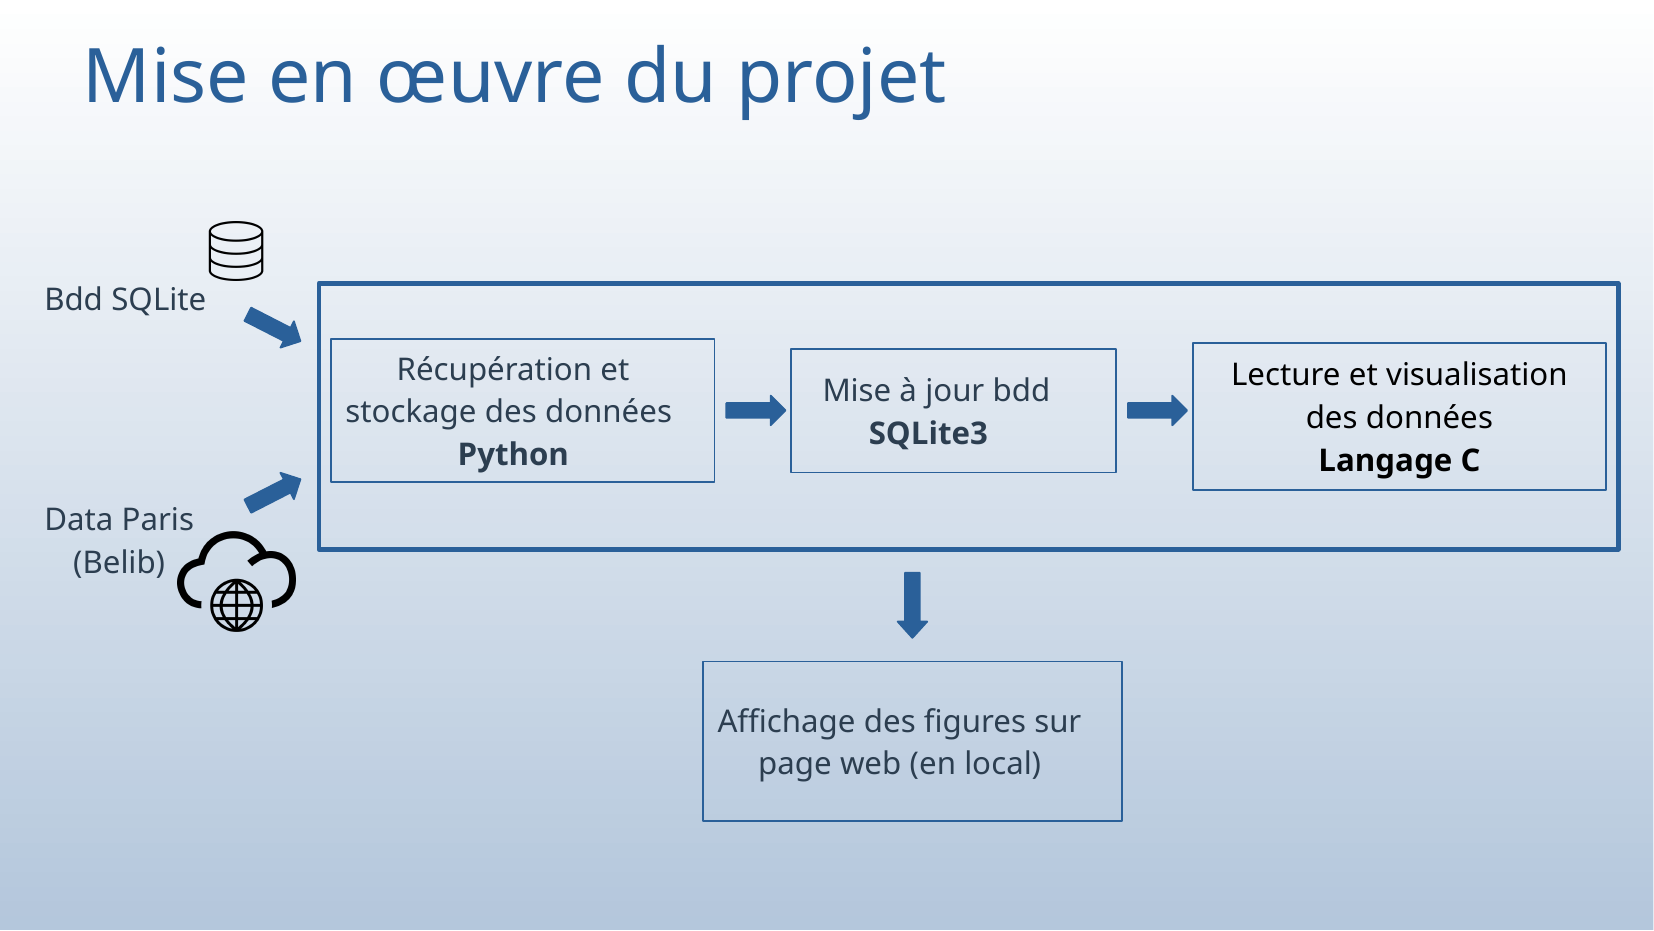

# Mise en œuvre du projet
Bdd SQLite
Récupération et stockage des données
Python
Lecture et visualisation des données
Langage C
 Mise à jour bdd
SQLite3
Data Paris (Belib)
Affichage des figures sur page web (en local)